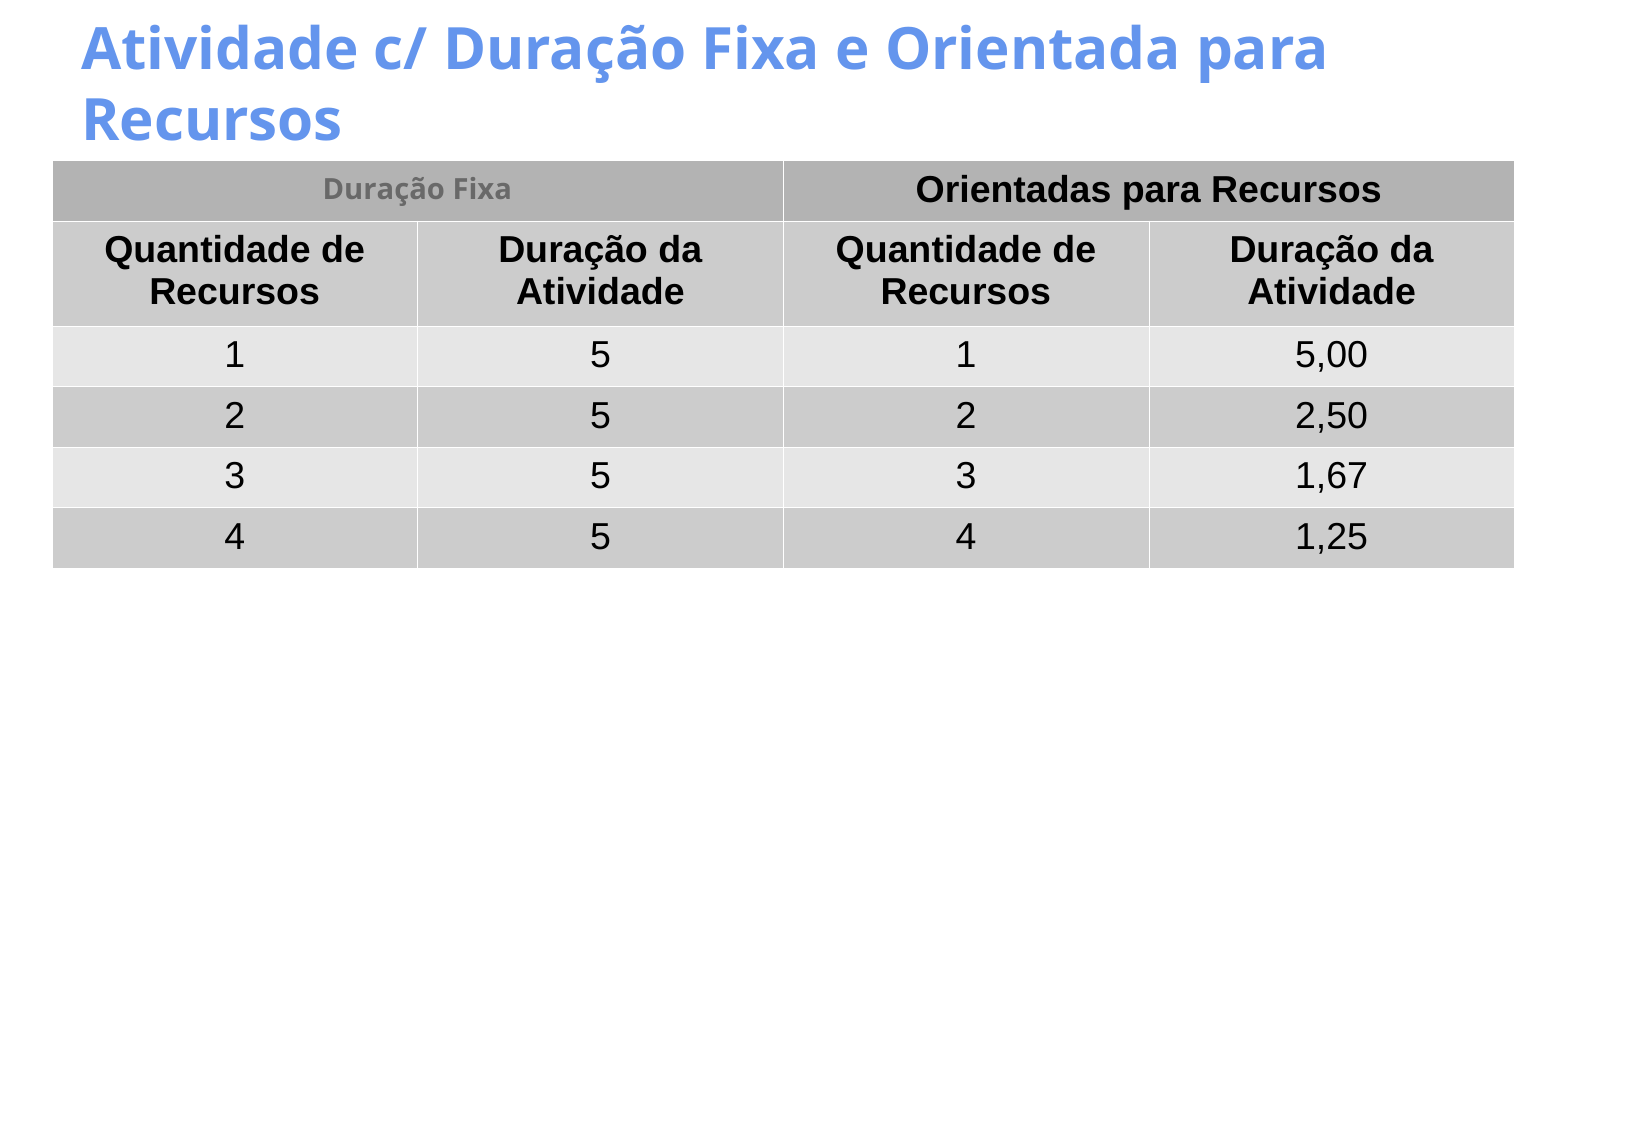

# Atividade c/ Duração Fixa e Orientada para Recursos
| Duração Fixa | | Orientadas para Recursos | |
| --- | --- | --- | --- |
| Quantidade de Recursos | Duração da Atividade | Quantidade de Recursos | Duração da Atividade |
| 1 | 5 | 1 | 5,00 |
| 2 | 5 | 2 | 2,50 |
| 3 | 5 | 3 | 1,67 |
| 4 | 5 | 4 | 1,25 |